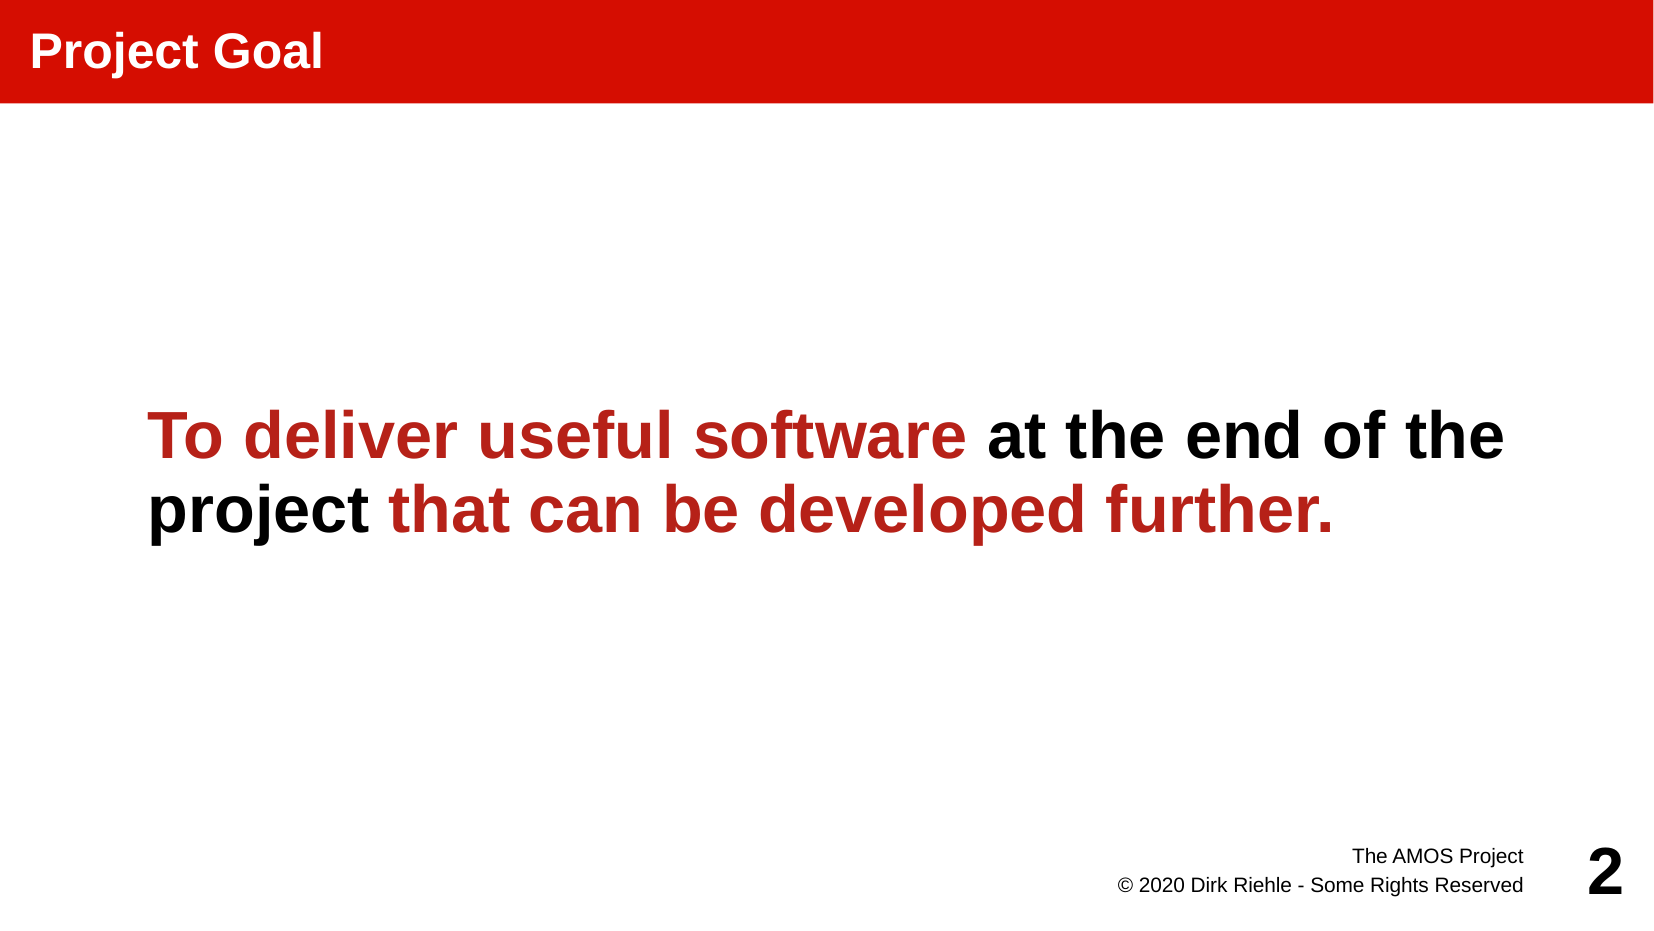

# Project Goal
To deliver useful software at the end of the project that can be developed further.
The AMOS Project
2
© 2020 Dirk Riehle - Some Rights Reserved